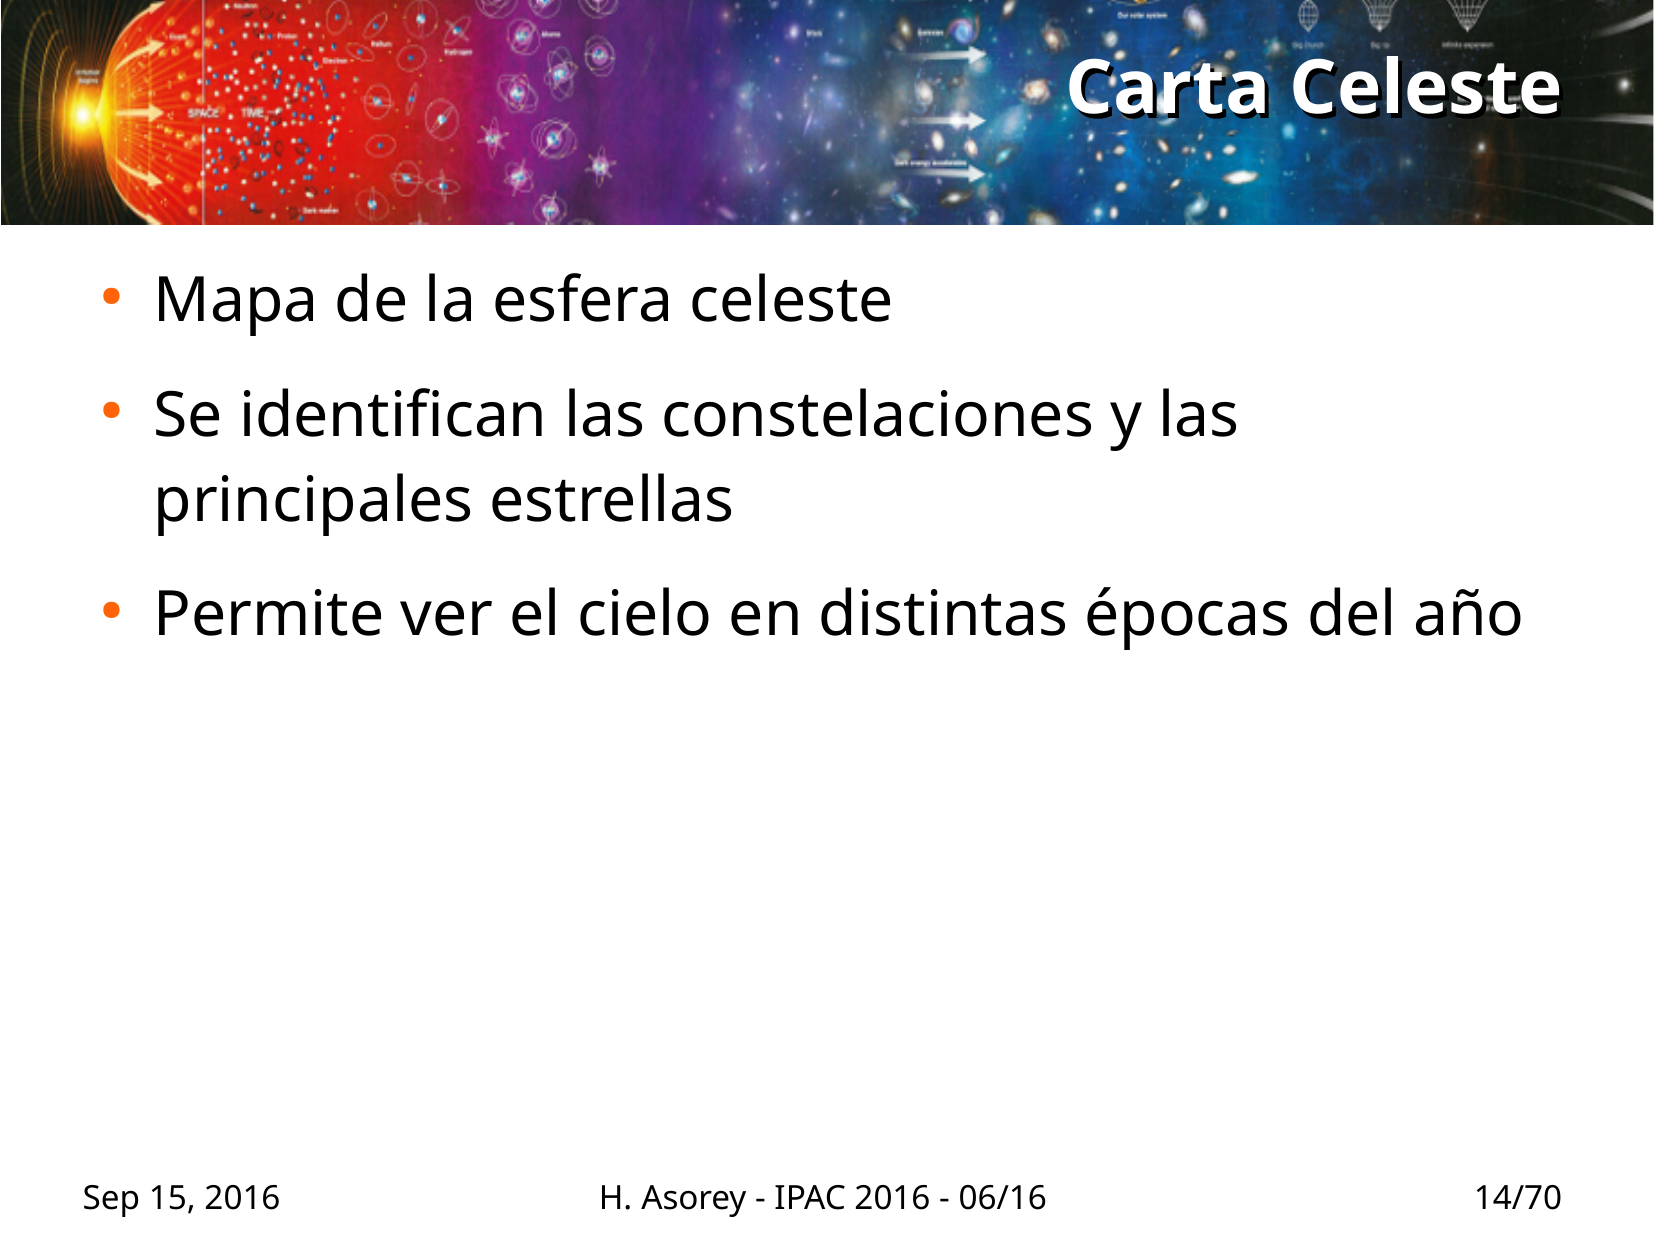

# Carta Celeste
Mapa de la esfera celeste
Se identifican las constelaciones y las principales estrellas
Permite ver el cielo en distintas épocas del año
Sep 15, 2016
H. Asorey - IPAC 2016 - 06/16
14